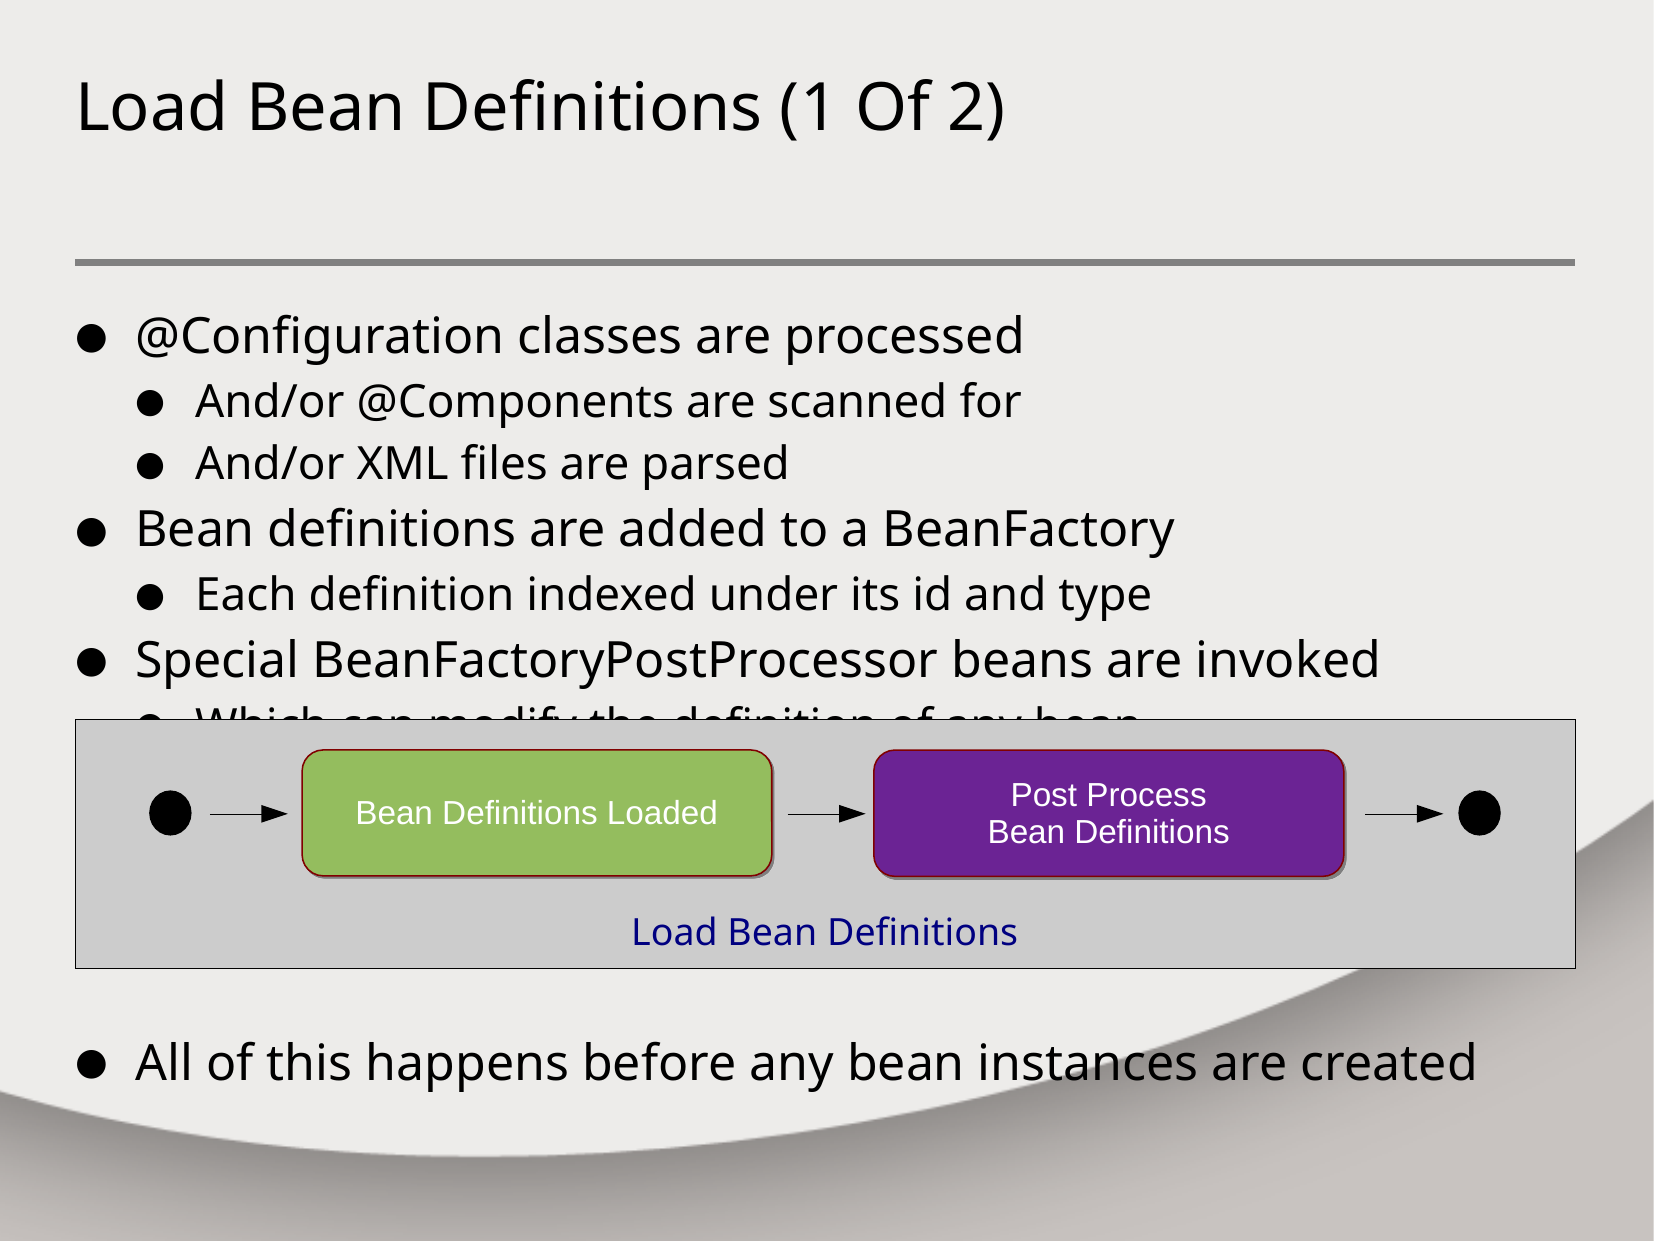

# Load Bean Definitions (1 Of 2)
@Configuration classes are processed
And/or @Components are scanned for
And/or XML files are parsed
Bean definitions are added to a BeanFactory
Each definition indexed under its id and type
Special BeanFactoryPostProcessor beans are invoked
Which can modify the definition of any bean
All of this happens before any bean instances are created
Bean Definitions Loaded
Post Process
Bean Definitions
Load Bean Definitions